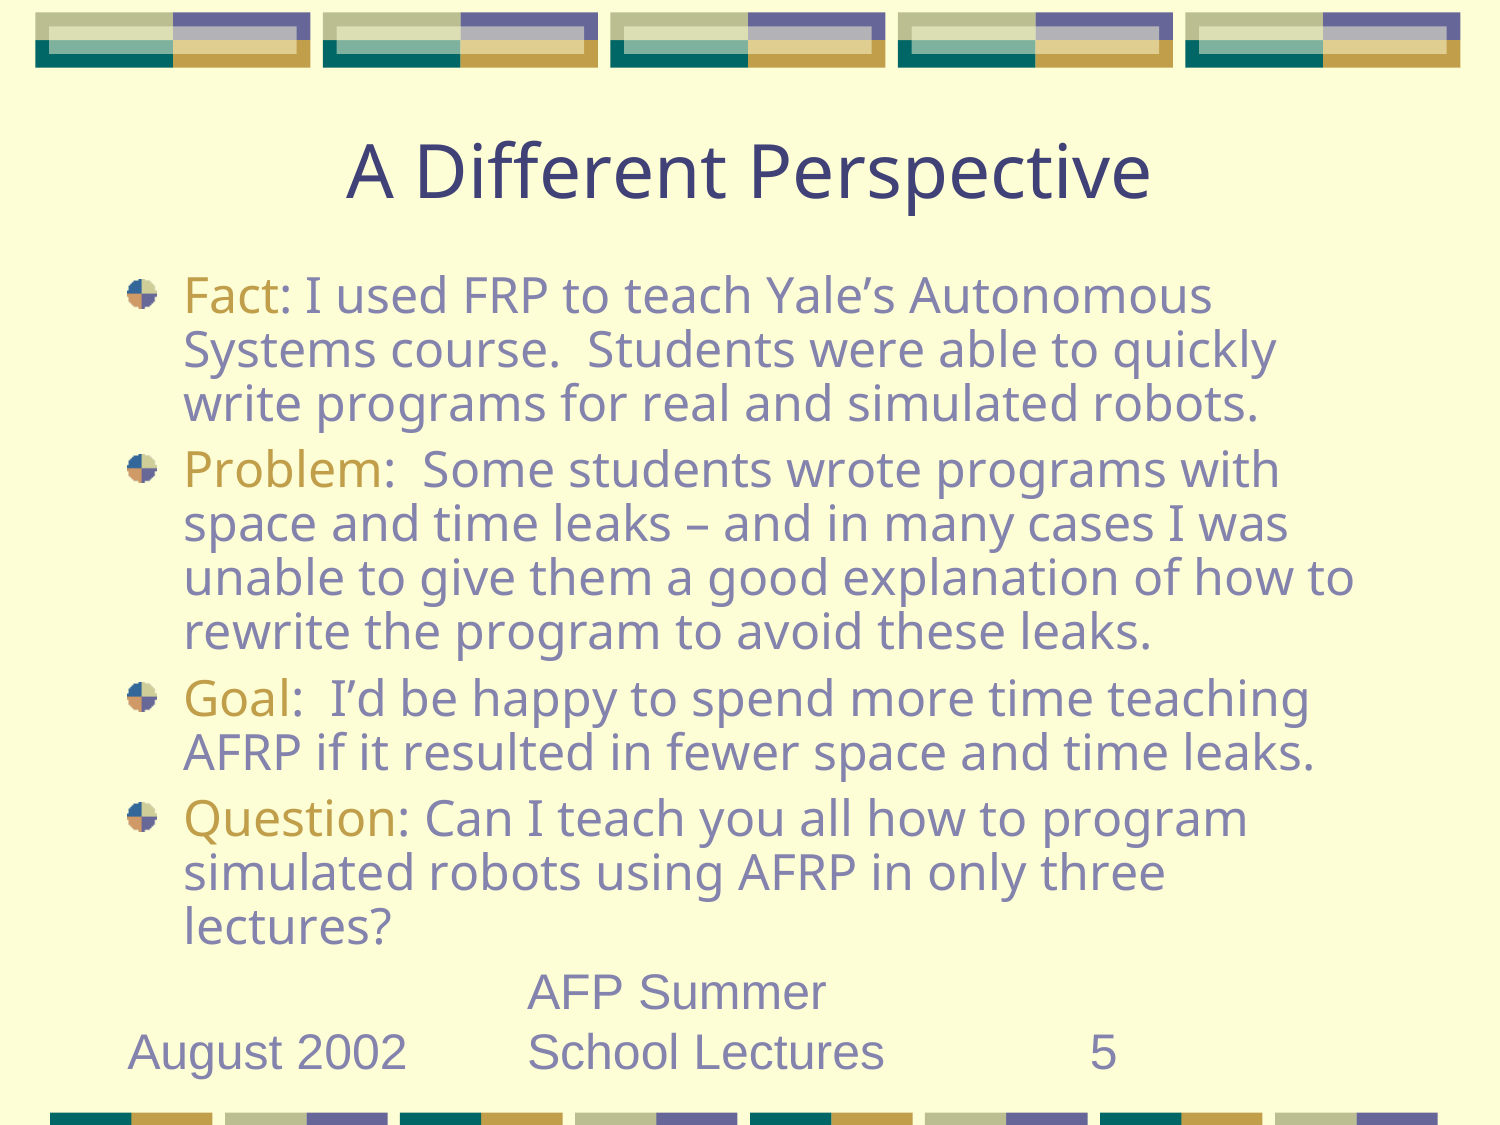

# A Different Perspective
Fact: I used FRP to teach Yale’s Autonomous Systems course. Students were able to quickly write programs for real and simulated robots.
Problem: Some students wrote programs with space and time leaks – and in many cases I was unable to give them a good explanation of how to rewrite the program to avoid these leaks.
Goal: I’d be happy to spend more time teaching AFRP if it resulted in fewer space and time leaks.
Question: Can I teach you all how to program simulated robots using AFRP in only three lectures?
August 2002
5